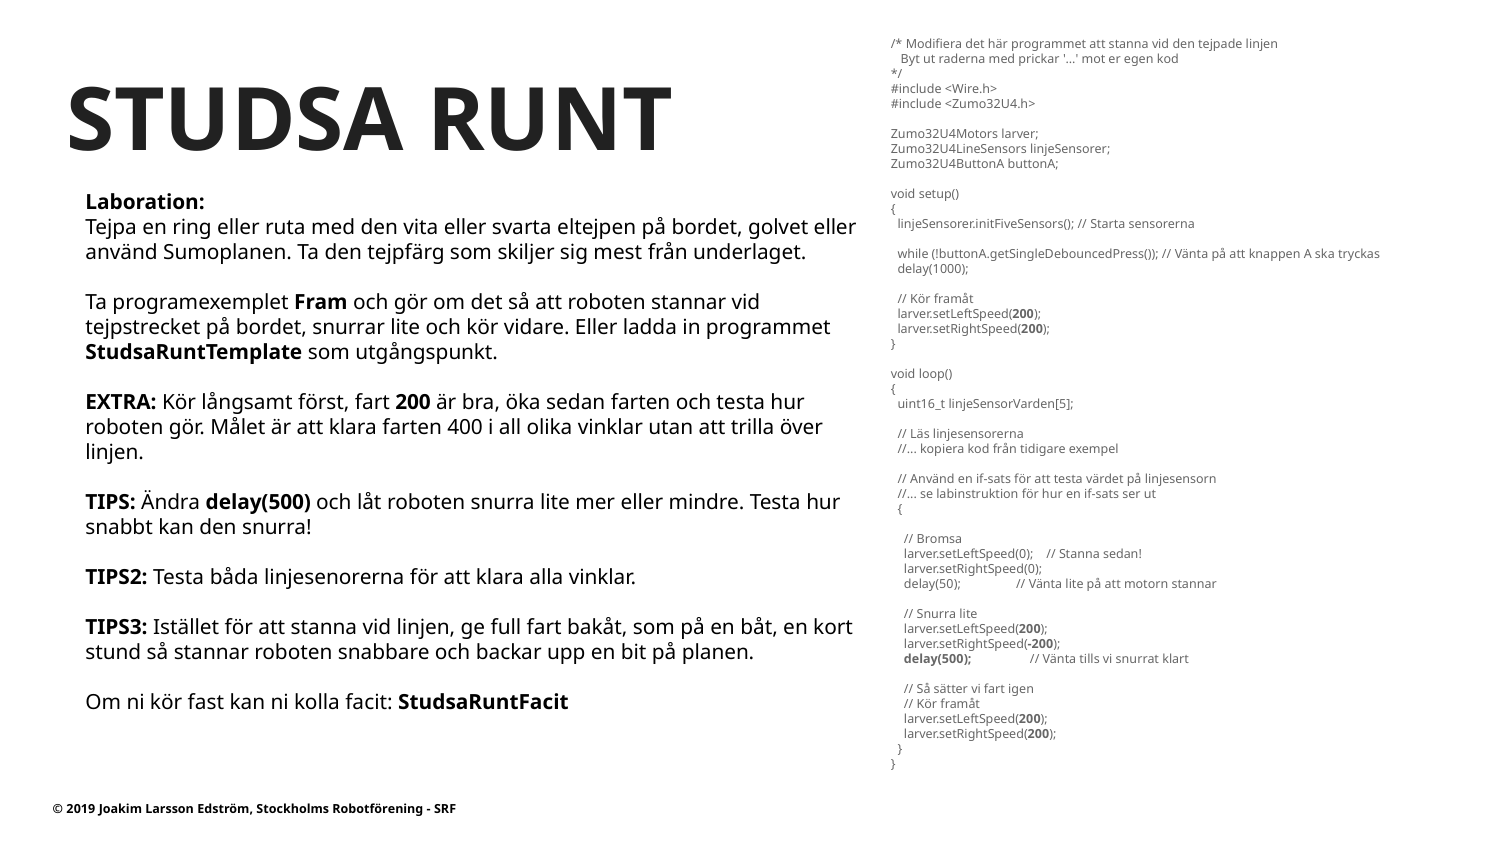

/* Modifiera det här programmet att stanna vid den tejpade linjen
 Byt ut raderna med prickar '...' mot er egen kod
*/
#include <Wire.h>
#include <Zumo32U4.h>
Zumo32U4Motors larver;
Zumo32U4LineSensors linjeSensorer;
Zumo32U4ButtonA buttonA;
void setup()
{
 linjeSensorer.initFiveSensors(); // Starta sensorerna
 while (!buttonA.getSingleDebouncedPress()); // Vänta på att knappen A ska tryckas
 delay(1000);
 // Kör framåt
 larver.setLeftSpeed(200);
 larver.setRightSpeed(200);
}
void loop()
{
 uint16_t linjeSensorVarden[5];
 // Läs linjesensorerna
 //... kopiera kod från tidigare exempel
 // Använd en if-sats för att testa värdet på linjesensorn
 //... se labinstruktion för hur en if-sats ser ut
 {
 // Bromsa
 larver.setLeftSpeed(0); // Stanna sedan!
 larver.setRightSpeed(0);
 delay(50); // Vänta lite på att motorn stannar
 // Snurra lite
 larver.setLeftSpeed(200);
 larver.setRightSpeed(-200);
 delay(500); // Vänta tills vi snurrat klart
 // Så sätter vi fart igen
 // Kör framåt
 larver.setLeftSpeed(200);
 larver.setRightSpeed(200);
 }
}
# STUDSA RUNT
Laboration:
Tejpa en ring eller ruta med den vita eller svarta eltejpen på bordet, golvet eller använd Sumoplanen. Ta den tejpfärg som skiljer sig mest från underlaget.
Ta programexemplet Fram och gör om det så att roboten stannar vid tejpstrecket på bordet, snurrar lite och kör vidare. Eller ladda in programmet StudsaRuntTemplate som utgångspunkt.
EXTRA: Kör långsamt först, fart 200 är bra, öka sedan farten och testa hur roboten gör. Målet är att klara farten 400 i all olika vinklar utan att trilla över linjen.
TIPS: Ändra delay(500) och låt roboten snurra lite mer eller mindre. Testa hur snabbt kan den snurra!
TIPS2: Testa båda linjesenorerna för att klara alla vinklar.
TIPS3: Istället för att stanna vid linjen, ge full fart bakåt, som på en båt, en kort stund så stannar roboten snabbare och backar upp en bit på planen.
Om ni kör fast kan ni kolla facit: StudsaRuntFacit
© 2019 Joakim Larsson Edström, Stockholms Robotförening - SRF